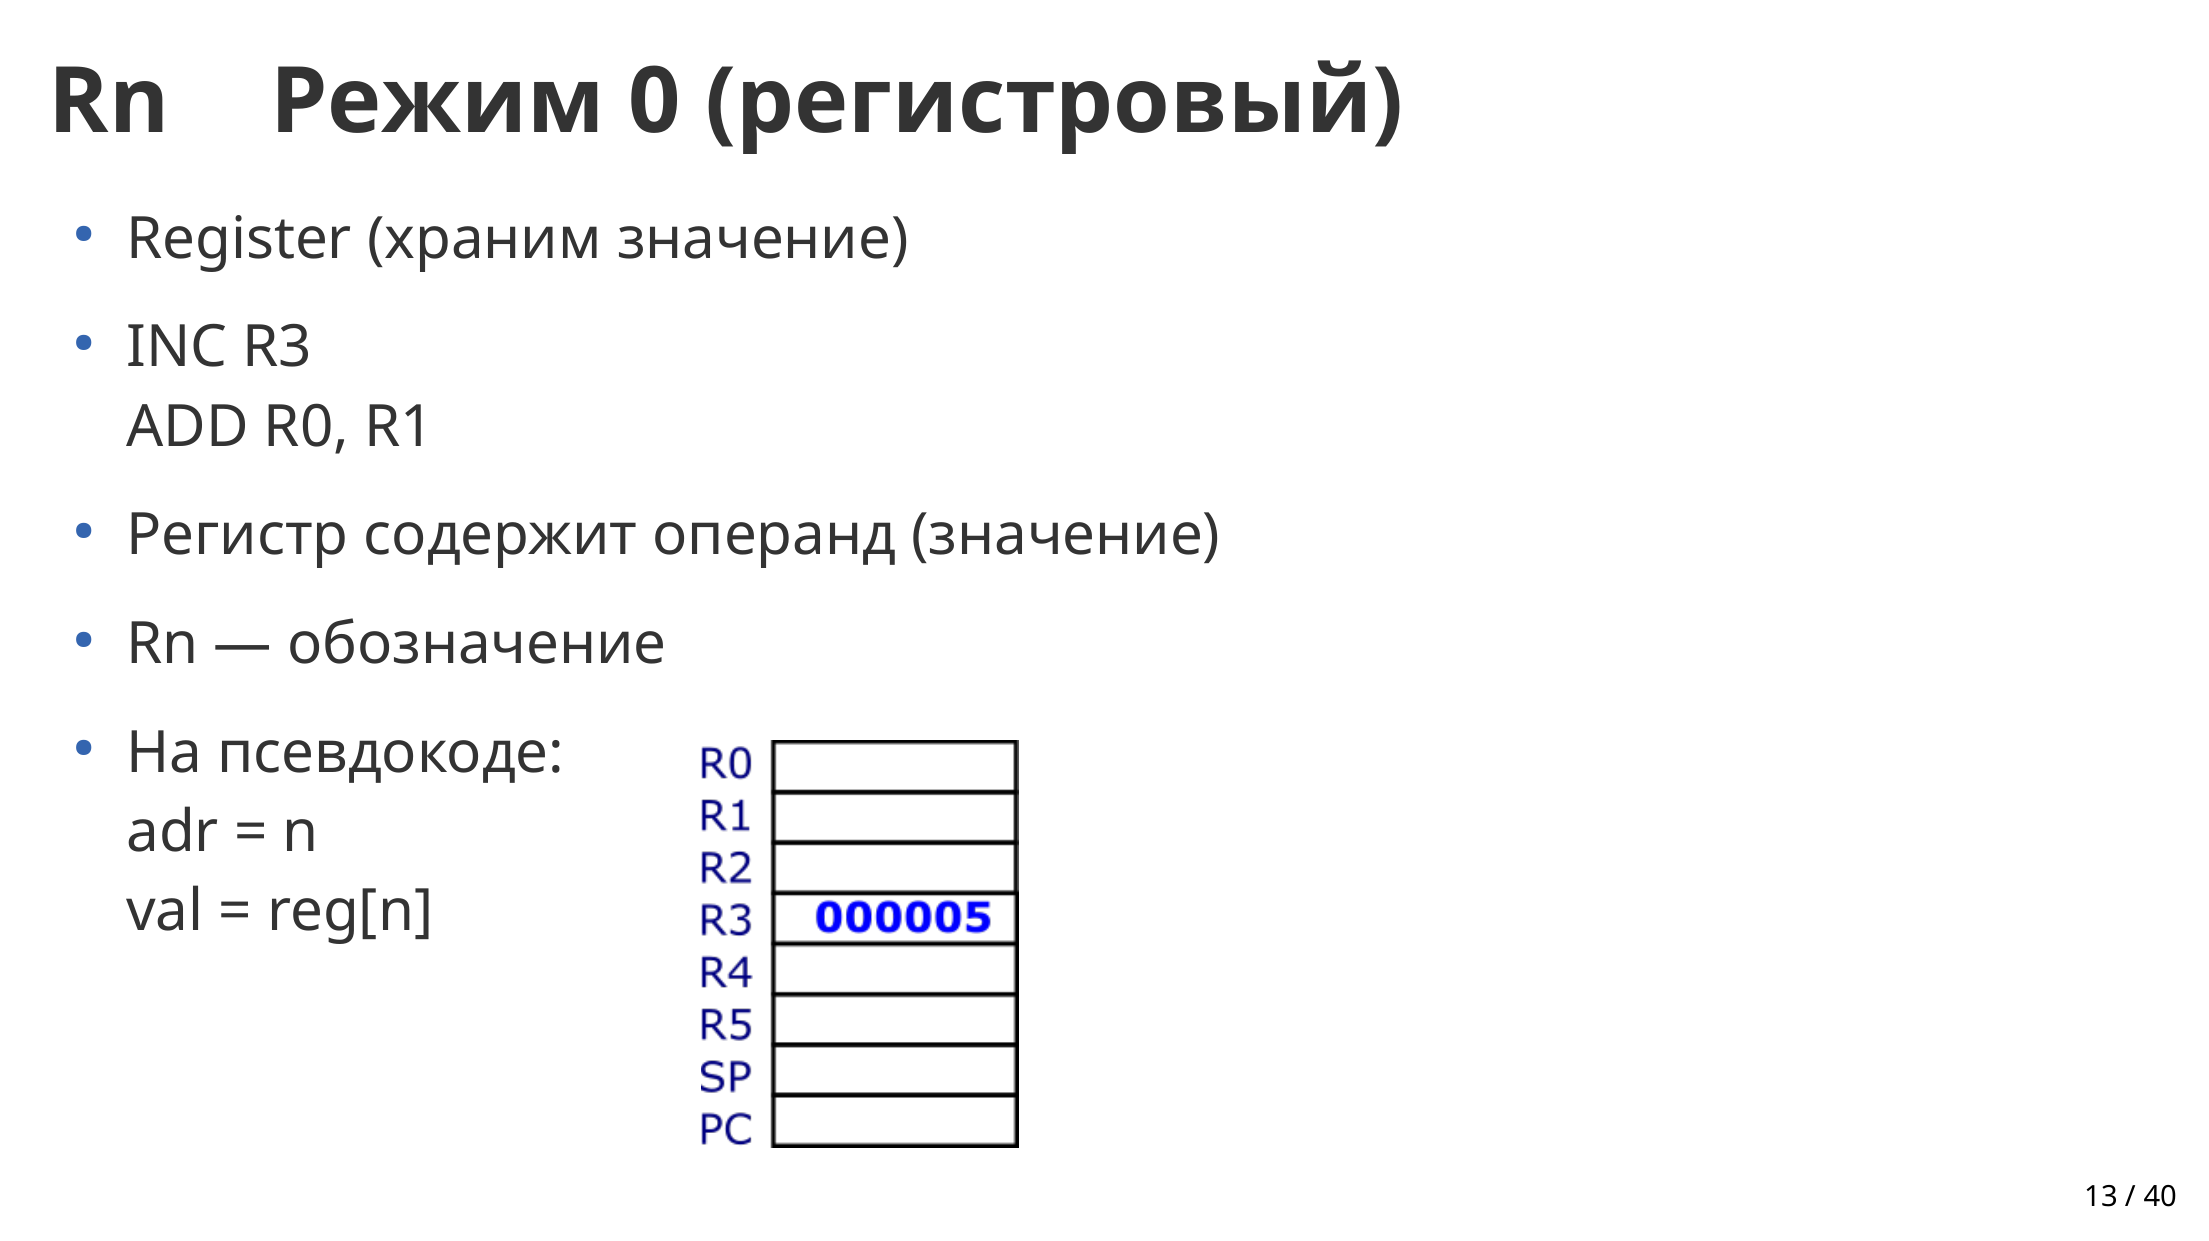

# Rn 		Режим 0 (регистровый)
Register (храним значение)
INC R3
ADD R0, R1
Регистр содержит операнд (значение)
Rn — обозначение
На псевдокоде:
adr = n
val = reg[n]
13